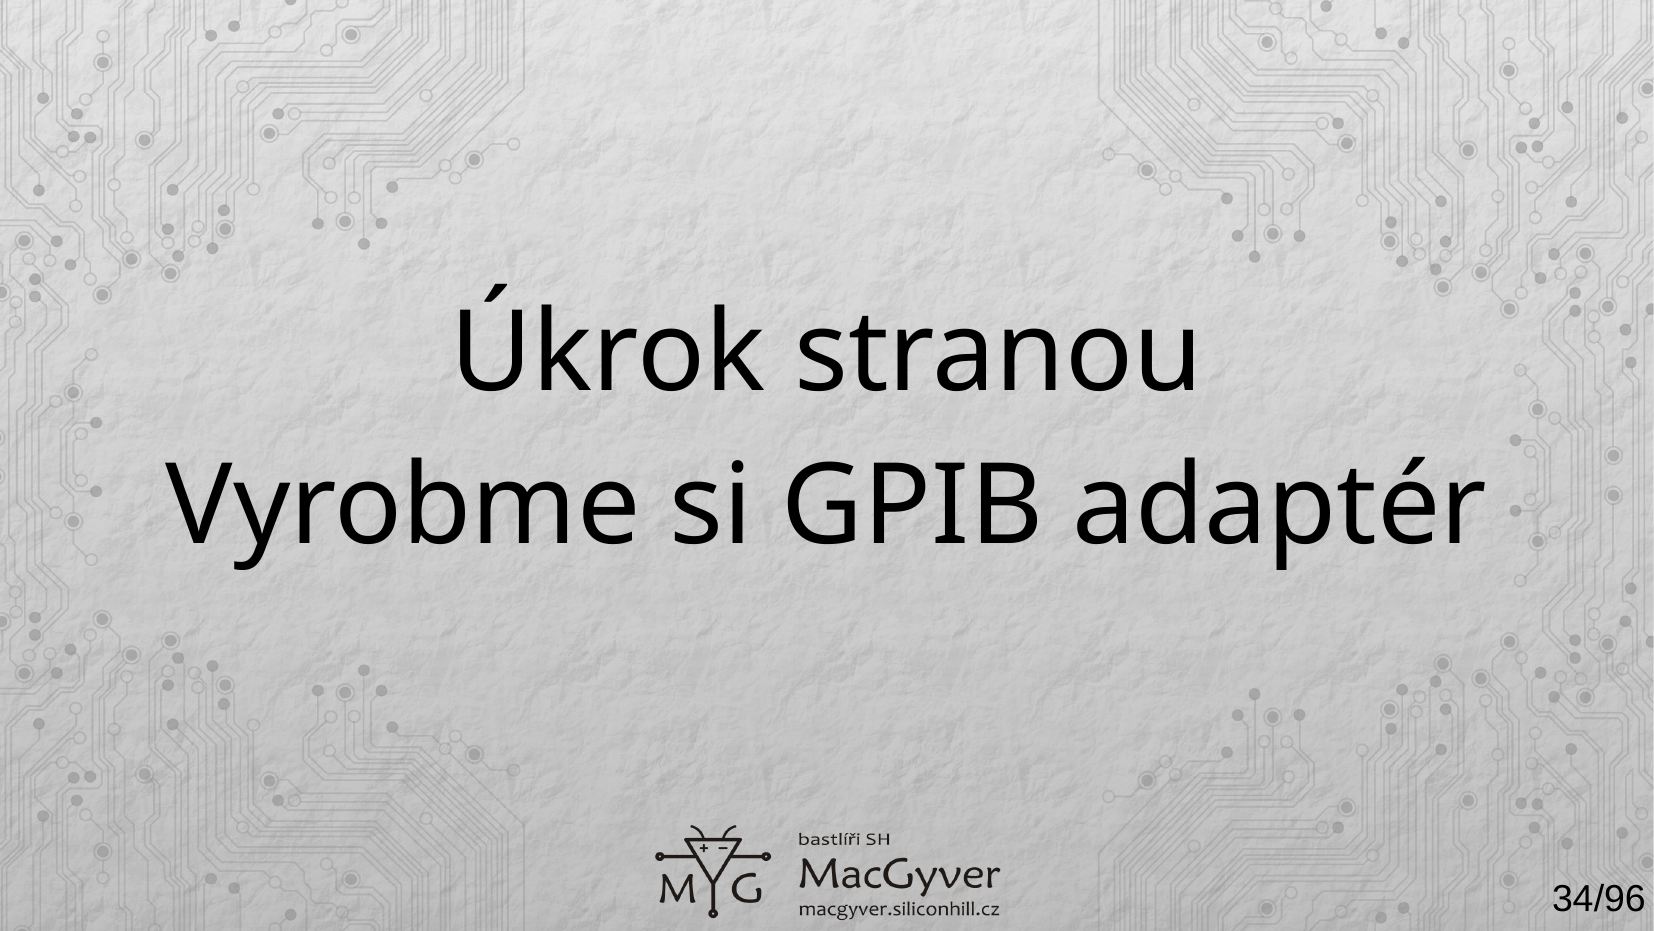

# Úkrok stranou
Vyrobme si GPIB adaptér